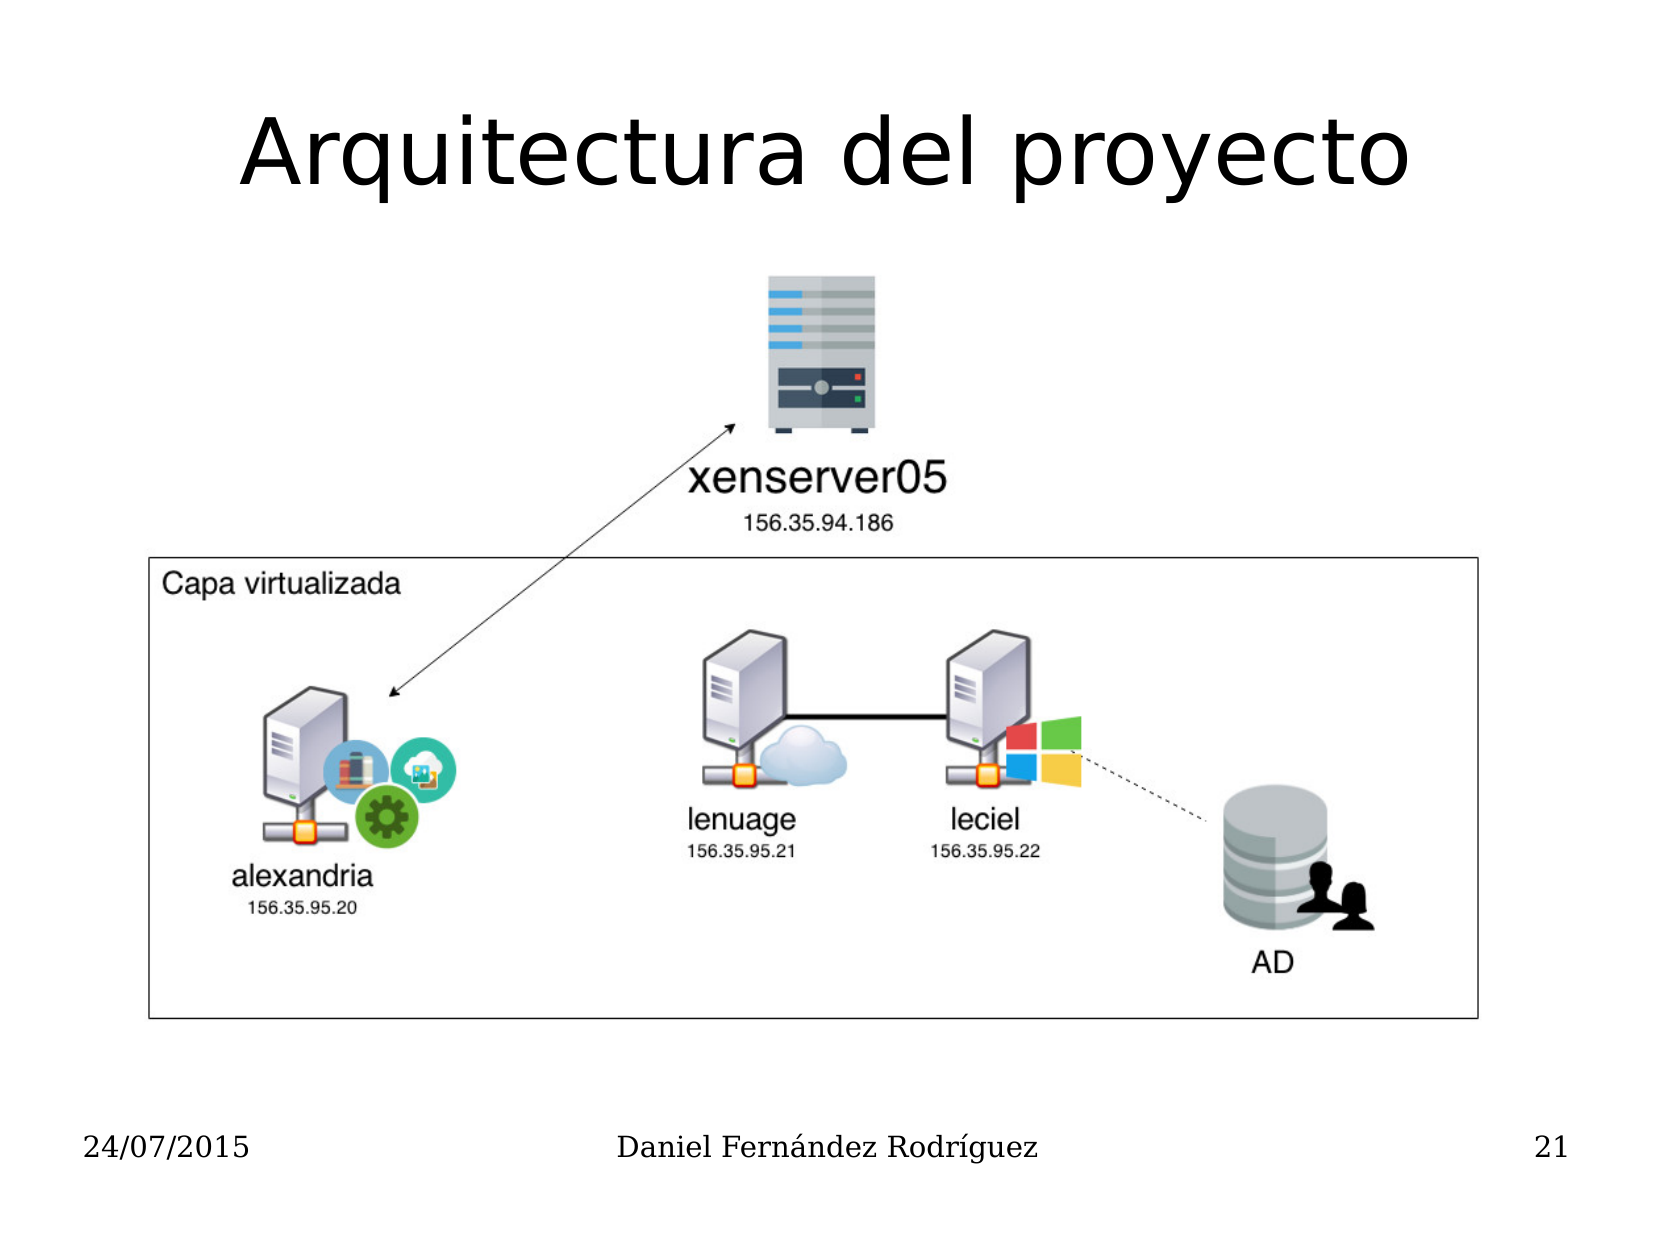

# Arquitectura del proyecto
24/07/2015
Daniel Fernández Rodríguez
21